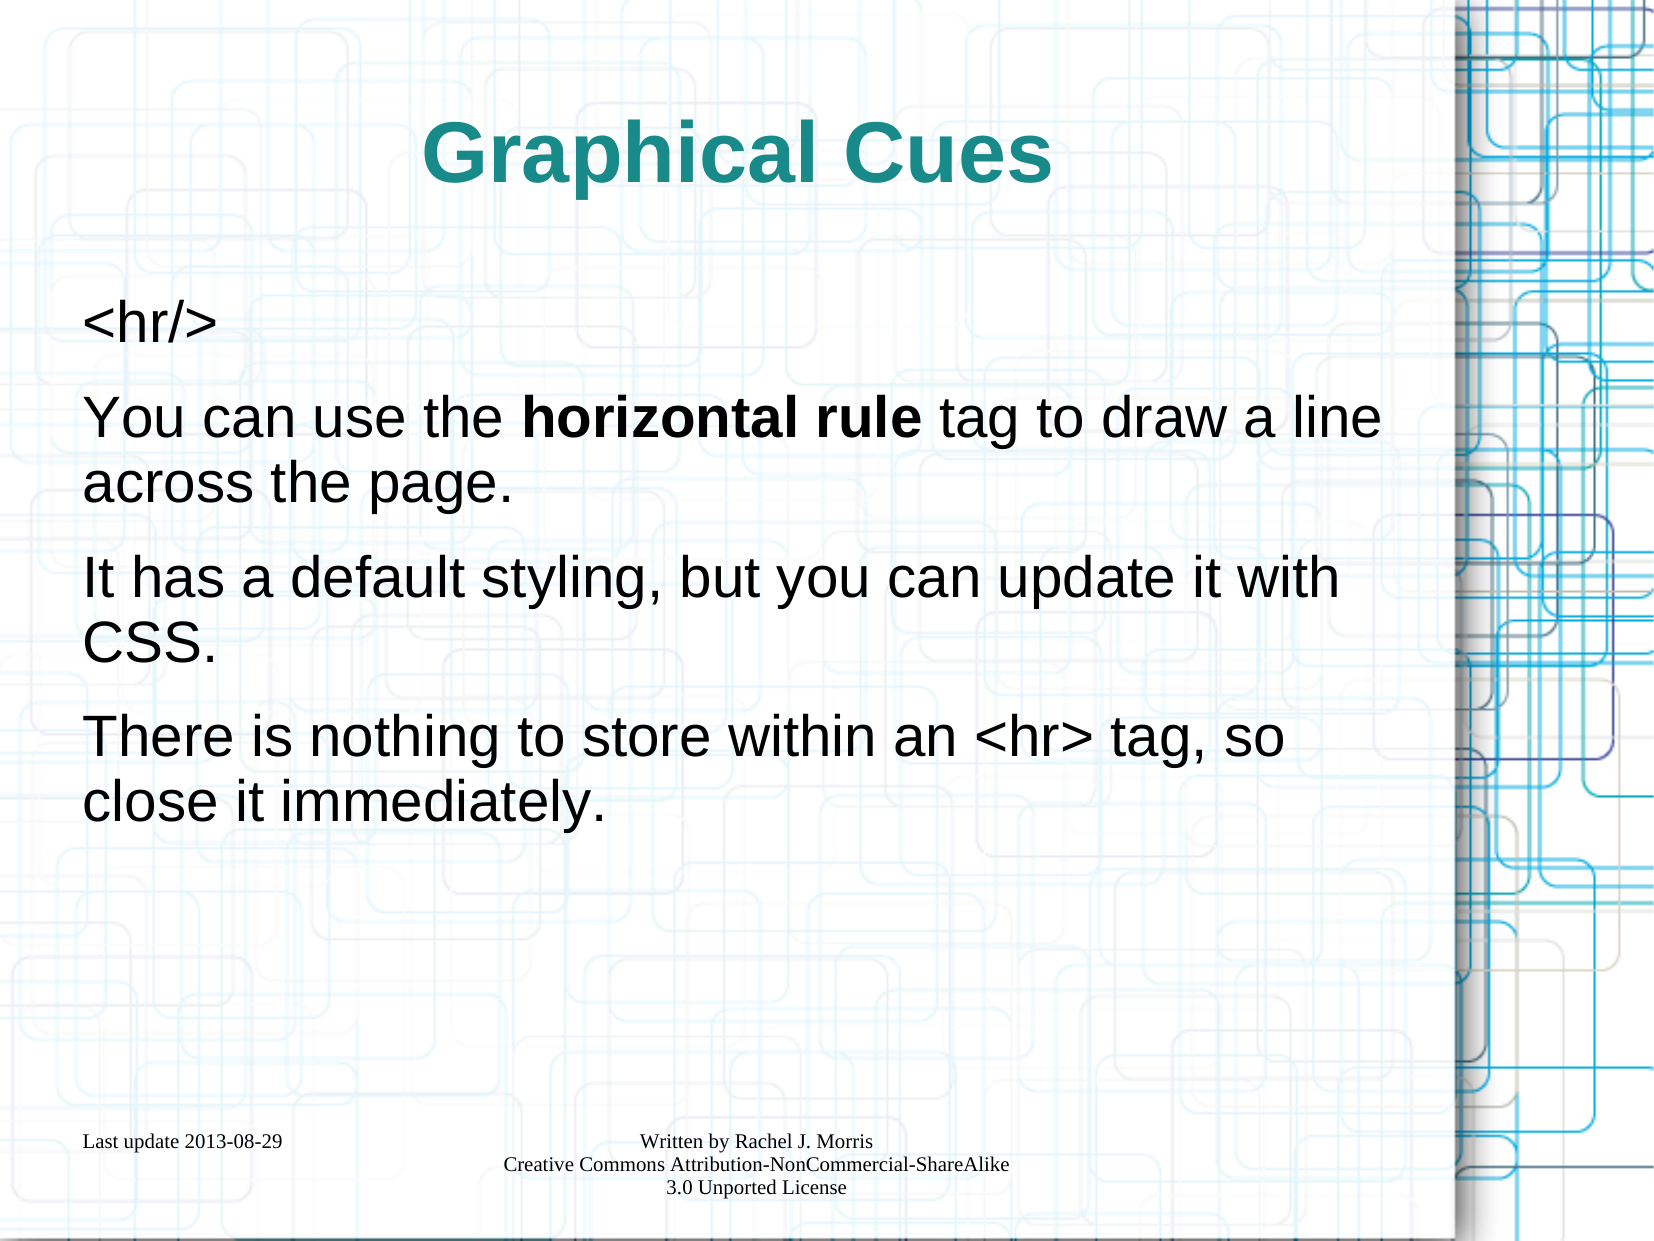

# Graphical Cues
<hr/>
You can use the horizontal rule tag to draw a line across the page.
It has a default styling, but you can update it with CSS.
There is nothing to store within an <hr> tag, so close it immediately.